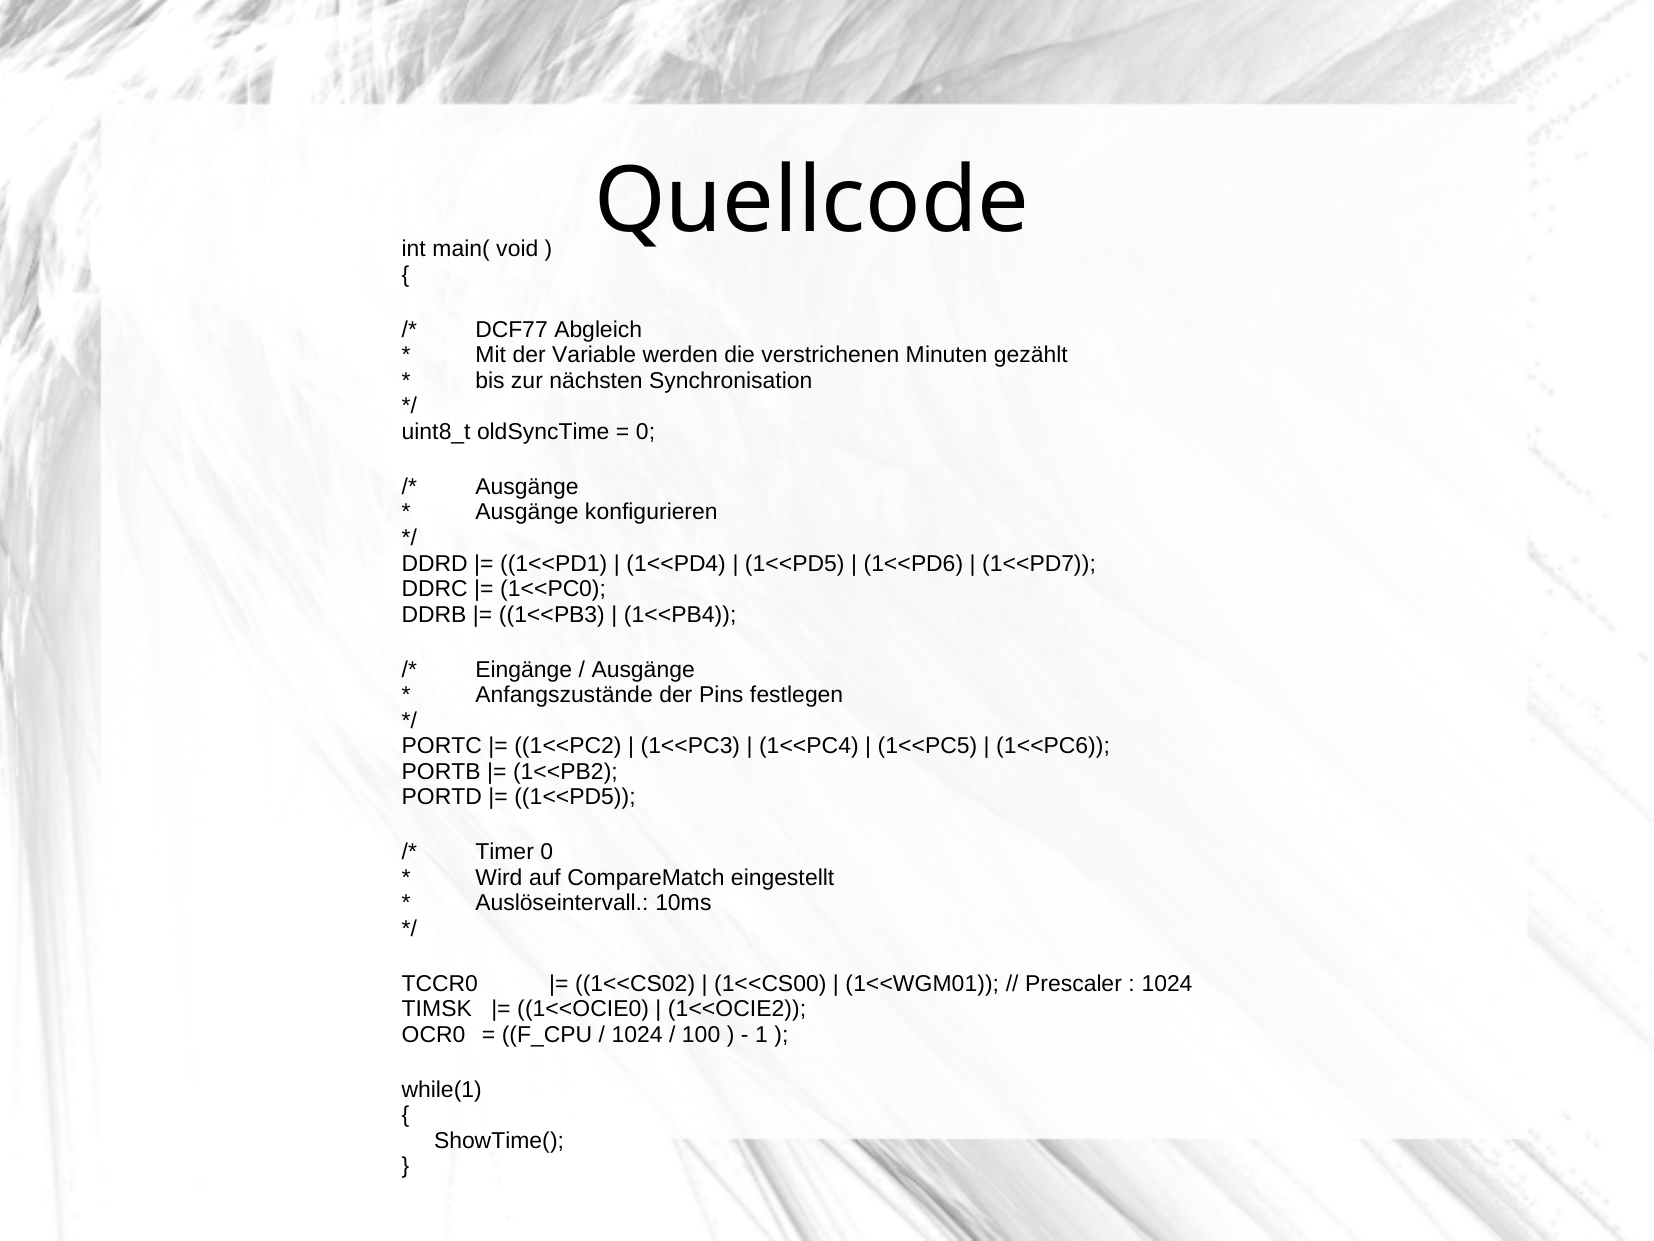

# Quellcode
int main( void )
{
/*	DCF77 Abgleich
*	Mit der Variable werden die verstrichenen Minuten gezählt
*	bis zur nächsten Synchronisation
*/
uint8_t oldSyncTime = 0;
/*	Ausgänge
*	Ausgänge konfigurieren
*/
DDRD |= ((1<<PD1) | (1<<PD4) | (1<<PD5) | (1<<PD6) | (1<<PD7));
DDRC |= (1<<PC0);
DDRB |= ((1<<PB3) | (1<<PB4));
/*	Eingänge / Ausgänge
*	Anfangszustände der Pins festlegen
*/
PORTC |= ((1<<PC2) | (1<<PC3) | (1<<PC4) | (1<<PC5) | (1<<PC6));
PORTB |= (1<<PB2);
PORTD |= ((1<<PD5));
/*	Timer 0
*	Wird auf CompareMatch eingestellt
*	Auslöseintervall.: 10ms
*/
TCCR0	|= ((1<<CS02) | (1<<CS00) | (1<<WGM01)); // Prescaler : 1024
TIMSK |= ((1<<OCIE0) | (1<<OCIE2));
OCR0	 = ((F_CPU / 1024 / 100 ) - 1 );
while(1)
{
 ShowTime();
}